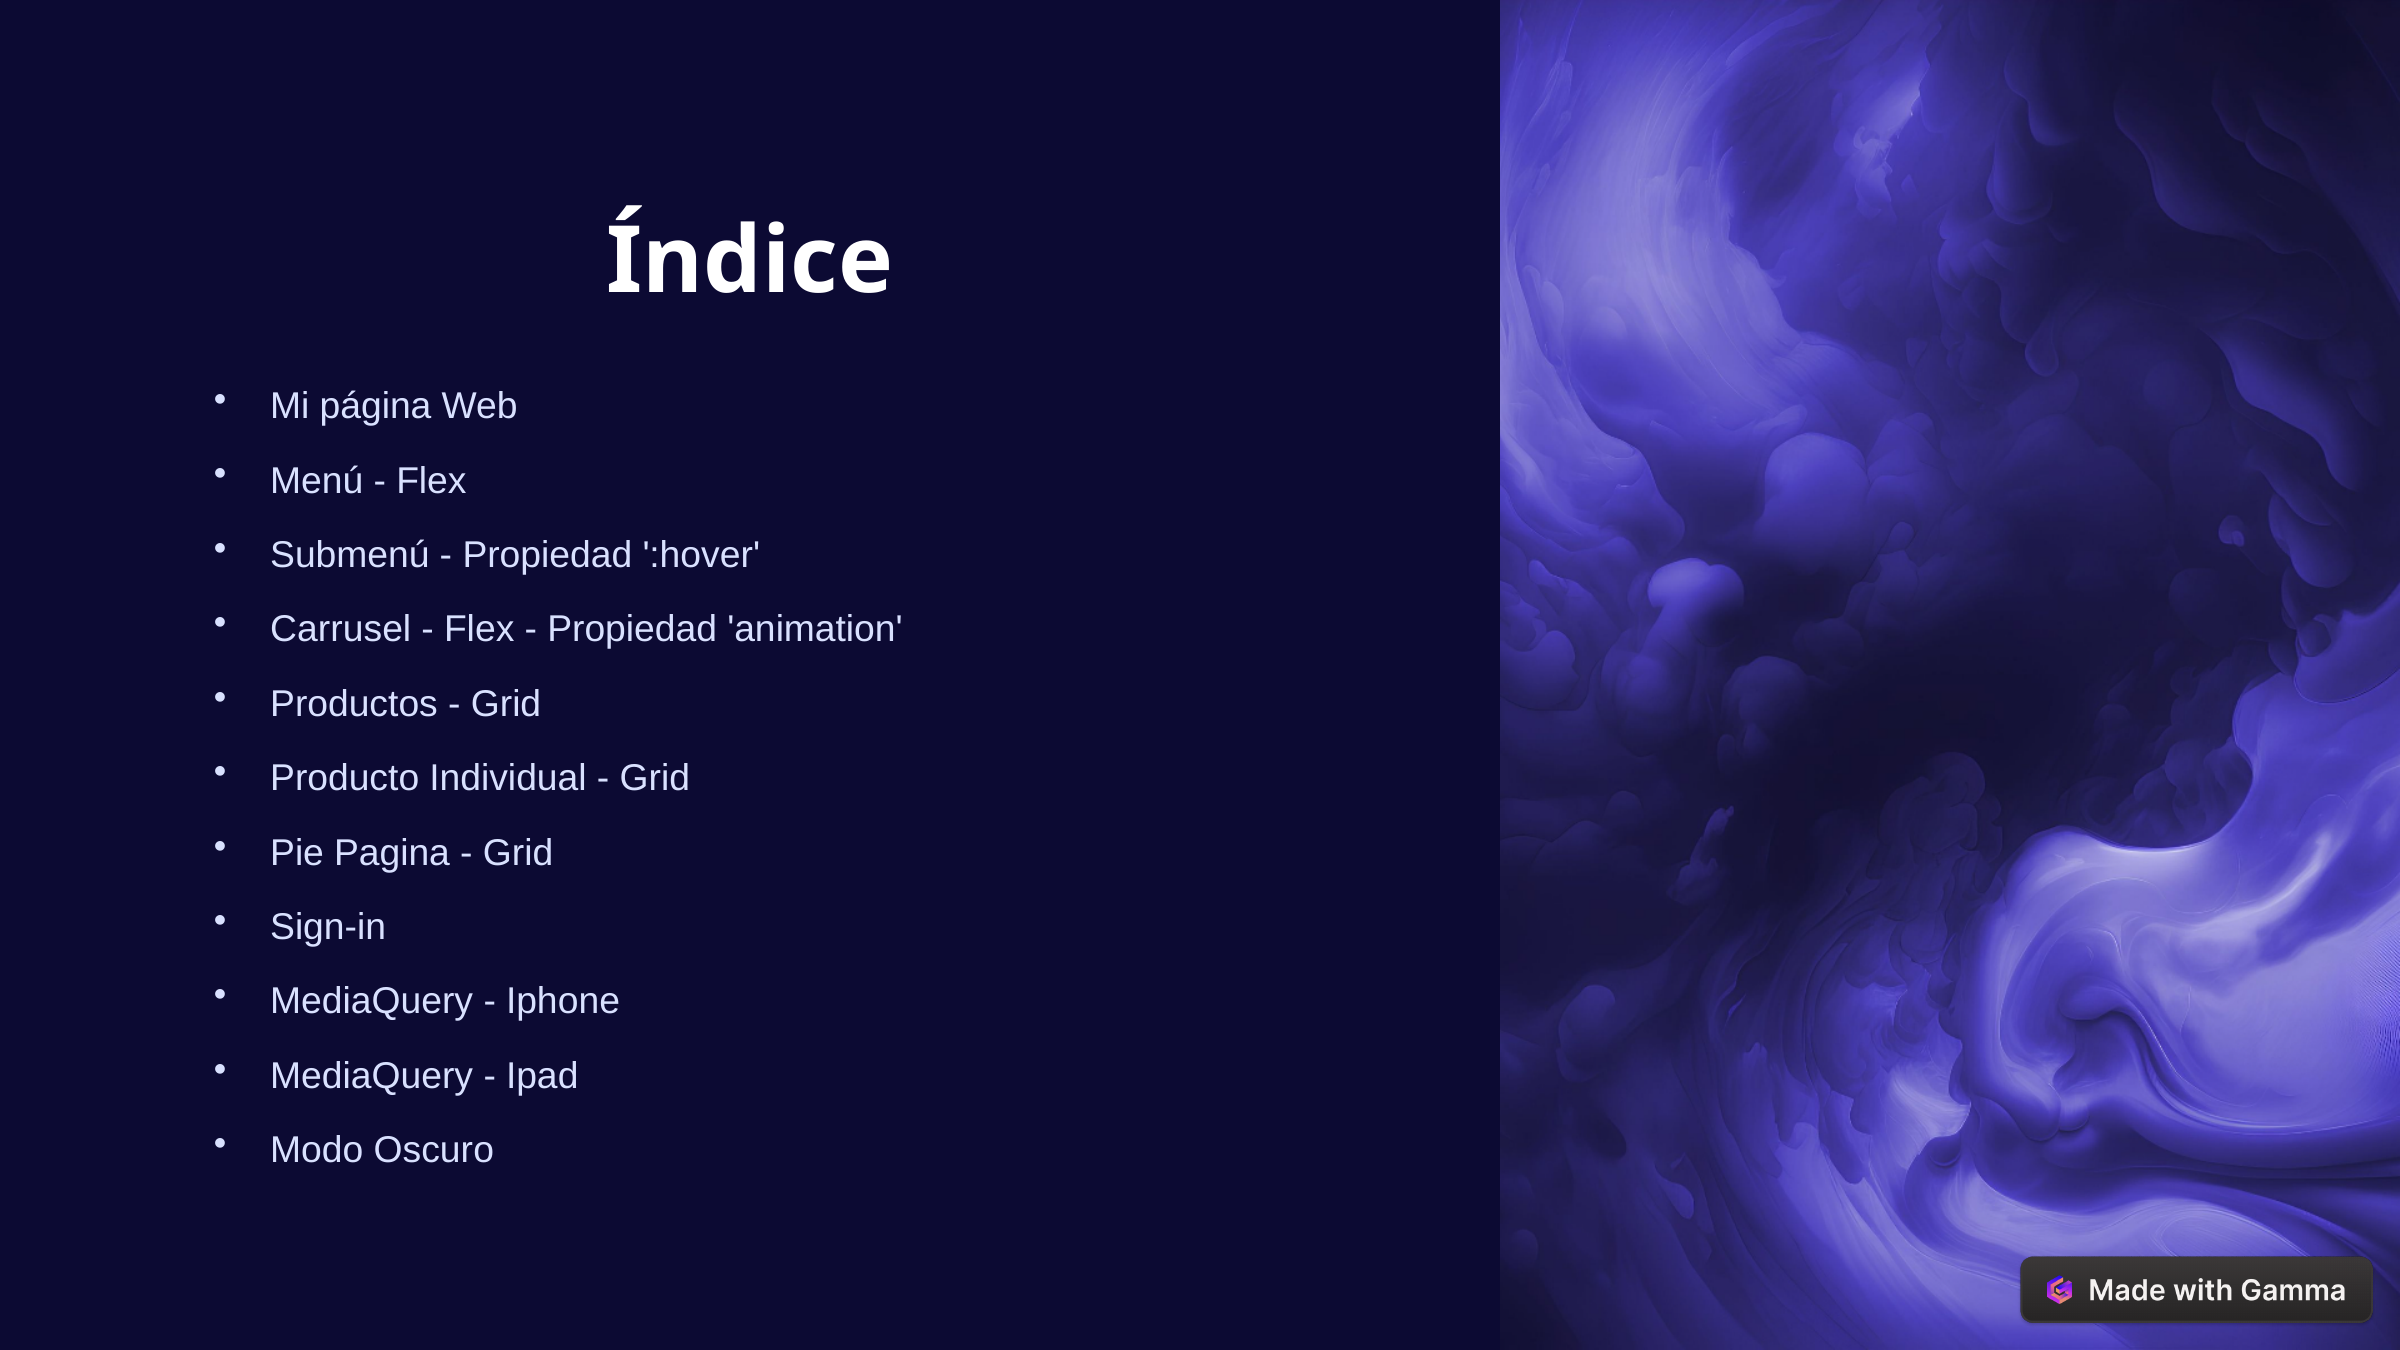

Índice
Mi página Web
Menú - Flex
Submenú - Propiedad ':hover'
Carrusel - Flex - Propiedad 'animation'
Productos - Grid
Producto Individual - Grid
Pie Pagina - Grid
Sign-in
MediaQuery - Iphone
MediaQuery - Ipad
Modo Oscuro